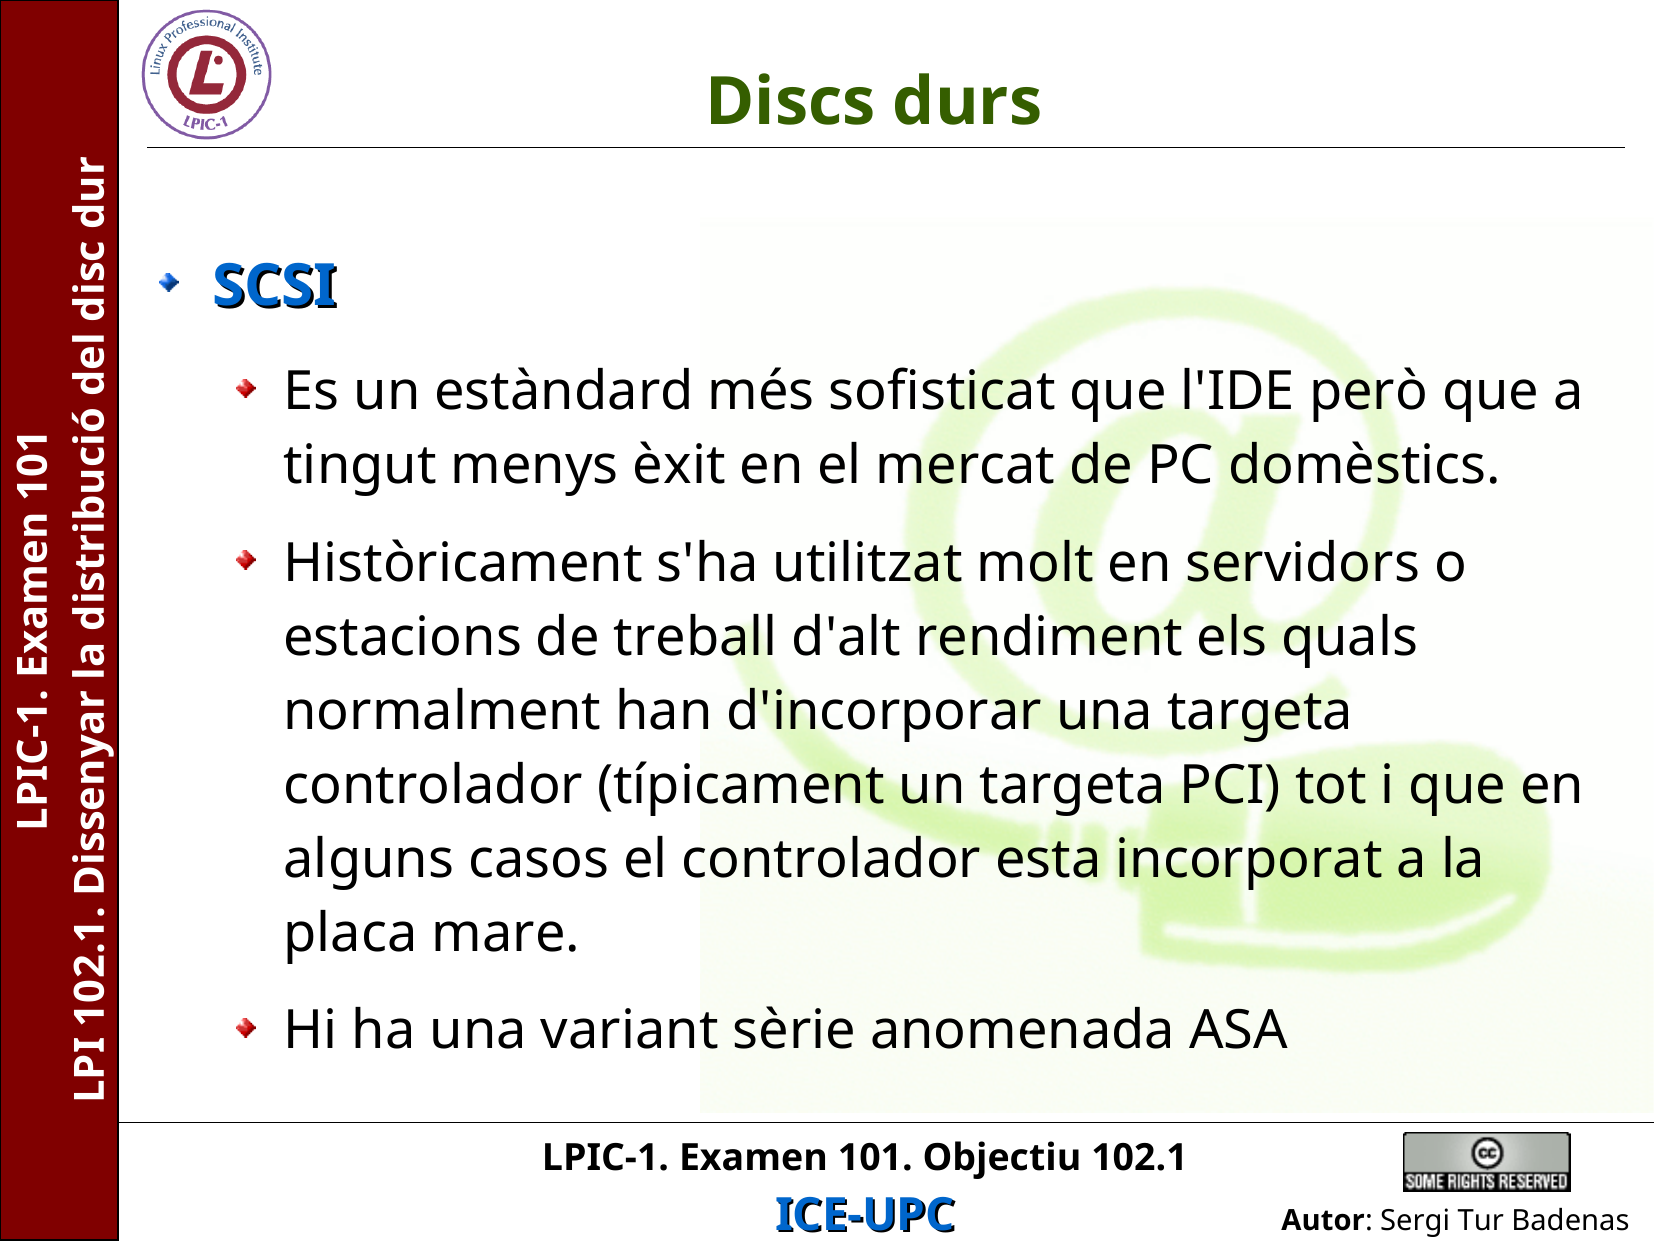

# Discs durs
SCSI
Es un estàndard més sofisticat que l'IDE però que a tingut menys èxit en el mercat de PC domèstics.
Històricament s'ha utilitzat molt en servidors o estacions de treball d'alt rendiment els quals normalment han d'incorporar una targeta controlador (típicament un targeta PCI) tot i que en alguns casos el controlador esta incorporat a la placa mare.
Hi ha una variant sèrie anomenada ASA